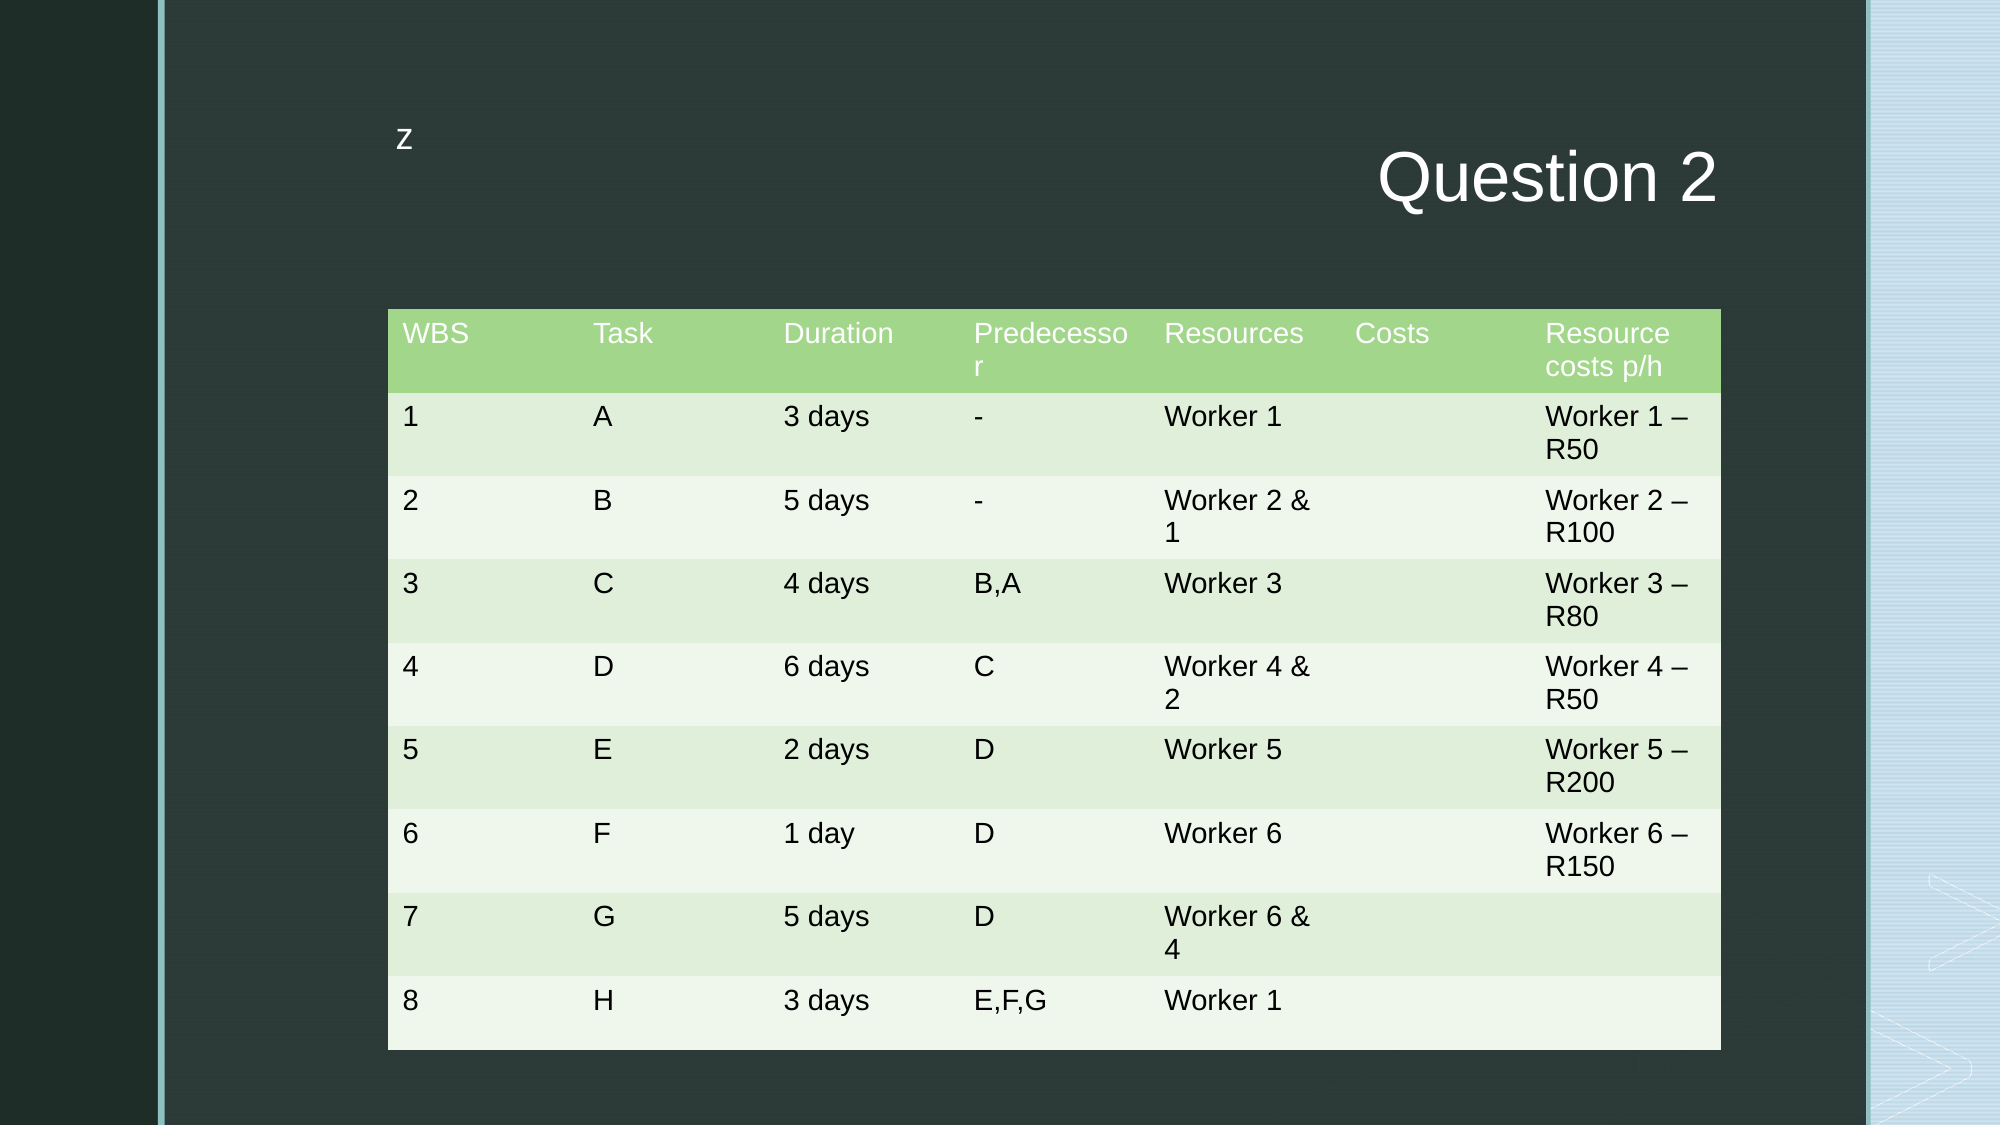

# Question 2
| WBS | Task | Duration | Predecessor | Resources | Costs | Resource costs p/h |
| --- | --- | --- | --- | --- | --- | --- |
| 1 | A | 3 days | - | Worker 1 | | Worker 1 – R50 |
| 2 | B | 5 days | - | Worker 2 & 1 | | Worker 2 – R100 |
| 3 | C | 4 days | B,A | Worker 3 | | Worker 3 – R80 |
| 4 | D | 6 days | C | Worker 4 & 2 | | Worker 4 – R50 |
| 5 | E | 2 days | D | Worker 5 | | Worker 5 – R200 |
| 6 | F | 1 day | D | Worker 6 | | Worker 6 – R150 |
| 7 | G | 5 days | D | Worker 6 & 4 | | |
| 8 | H | 3 days | E,F,G | Worker 1 | | |